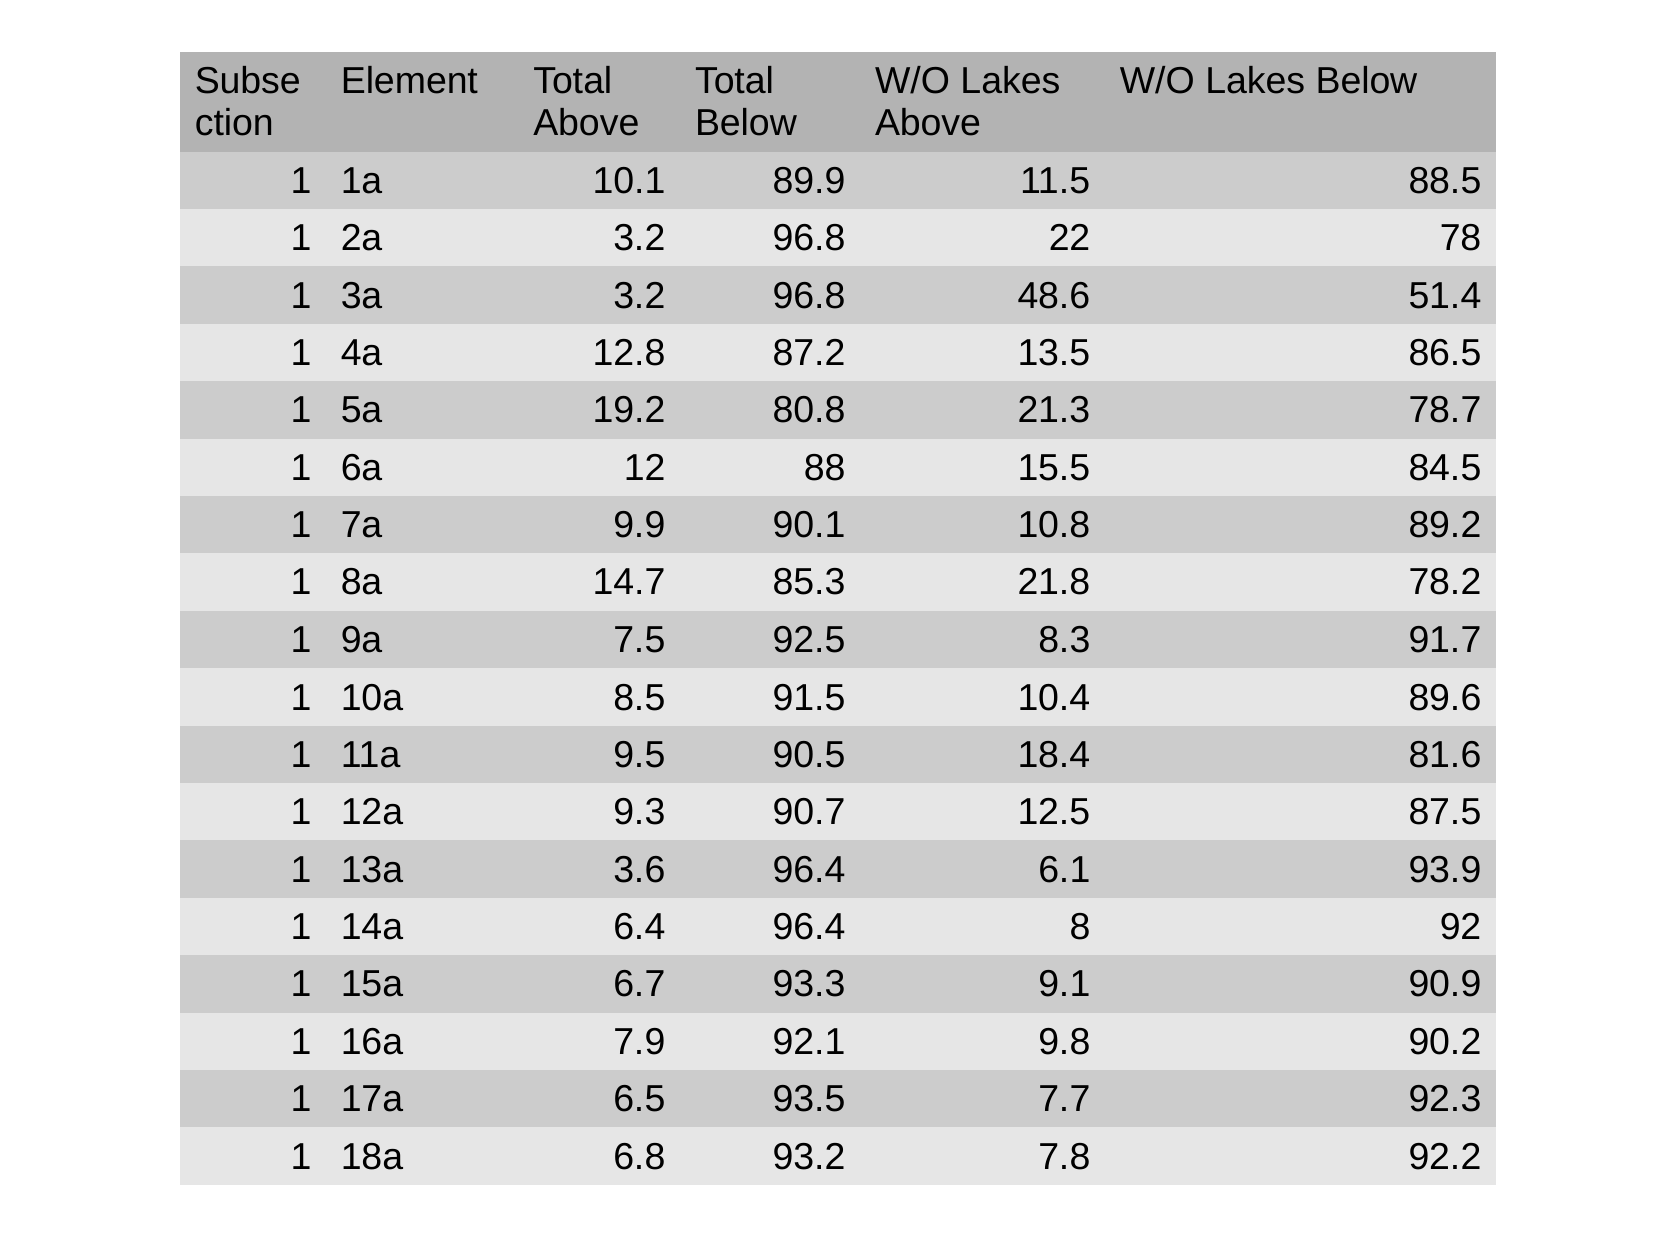

| Subsection | Element | Total Above | Total Below | W/O Lakes Above | W/O Lakes Below |
| --- | --- | --- | --- | --- | --- |
| 1 | 1a | 10.1 | 89.9 | 11.5 | 88.5 |
| 1 | 2a | 3.2 | 96.8 | 22 | 78 |
| 1 | 3a | 3.2 | 96.8 | 48.6 | 51.4 |
| 1 | 4a | 12.8 | 87.2 | 13.5 | 86.5 |
| 1 | 5a | 19.2 | 80.8 | 21.3 | 78.7 |
| 1 | 6a | 12 | 88 | 15.5 | 84.5 |
| 1 | 7a | 9.9 | 90.1 | 10.8 | 89.2 |
| 1 | 8a | 14.7 | 85.3 | 21.8 | 78.2 |
| 1 | 9a | 7.5 | 92.5 | 8.3 | 91.7 |
| 1 | 10a | 8.5 | 91.5 | 10.4 | 89.6 |
| 1 | 11a | 9.5 | 90.5 | 18.4 | 81.6 |
| 1 | 12a | 9.3 | 90.7 | 12.5 | 87.5 |
| 1 | 13a | 3.6 | 96.4 | 6.1 | 93.9 |
| 1 | 14a | 6.4 | 96.4 | 8 | 92 |
| 1 | 15a | 6.7 | 93.3 | 9.1 | 90.9 |
| 1 | 16a | 7.9 | 92.1 | 9.8 | 90.2 |
| 1 | 17a | 6.5 | 93.5 | 7.7 | 92.3 |
| 1 | 18a | 6.8 | 93.2 | 7.8 | 92.2 |